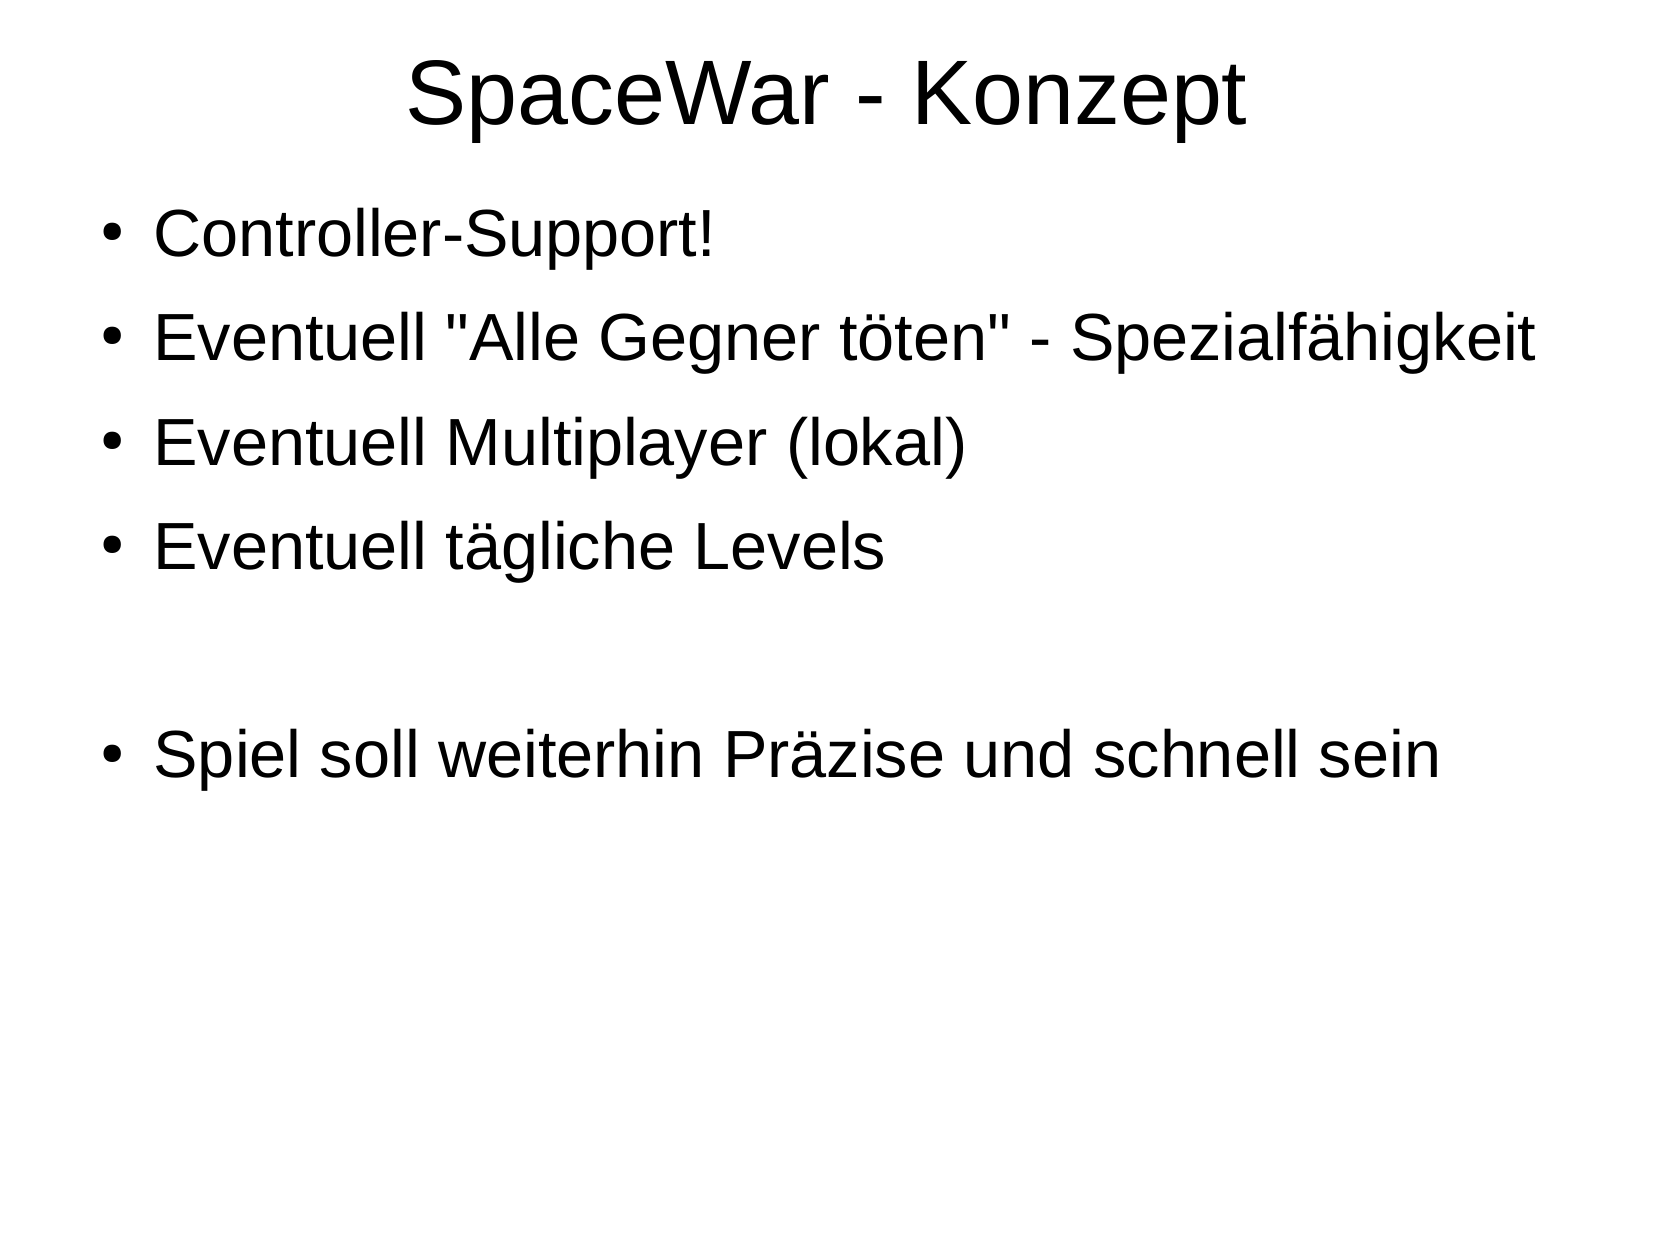

SpaceWar - Konzept
# Controller-Support!
Eventuell "Alle Gegner töten" - Spezialfähigkeit
Eventuell Multiplayer (lokal)
Eventuell tägliche Levels
Spiel soll weiterhin Präzise und schnell sein